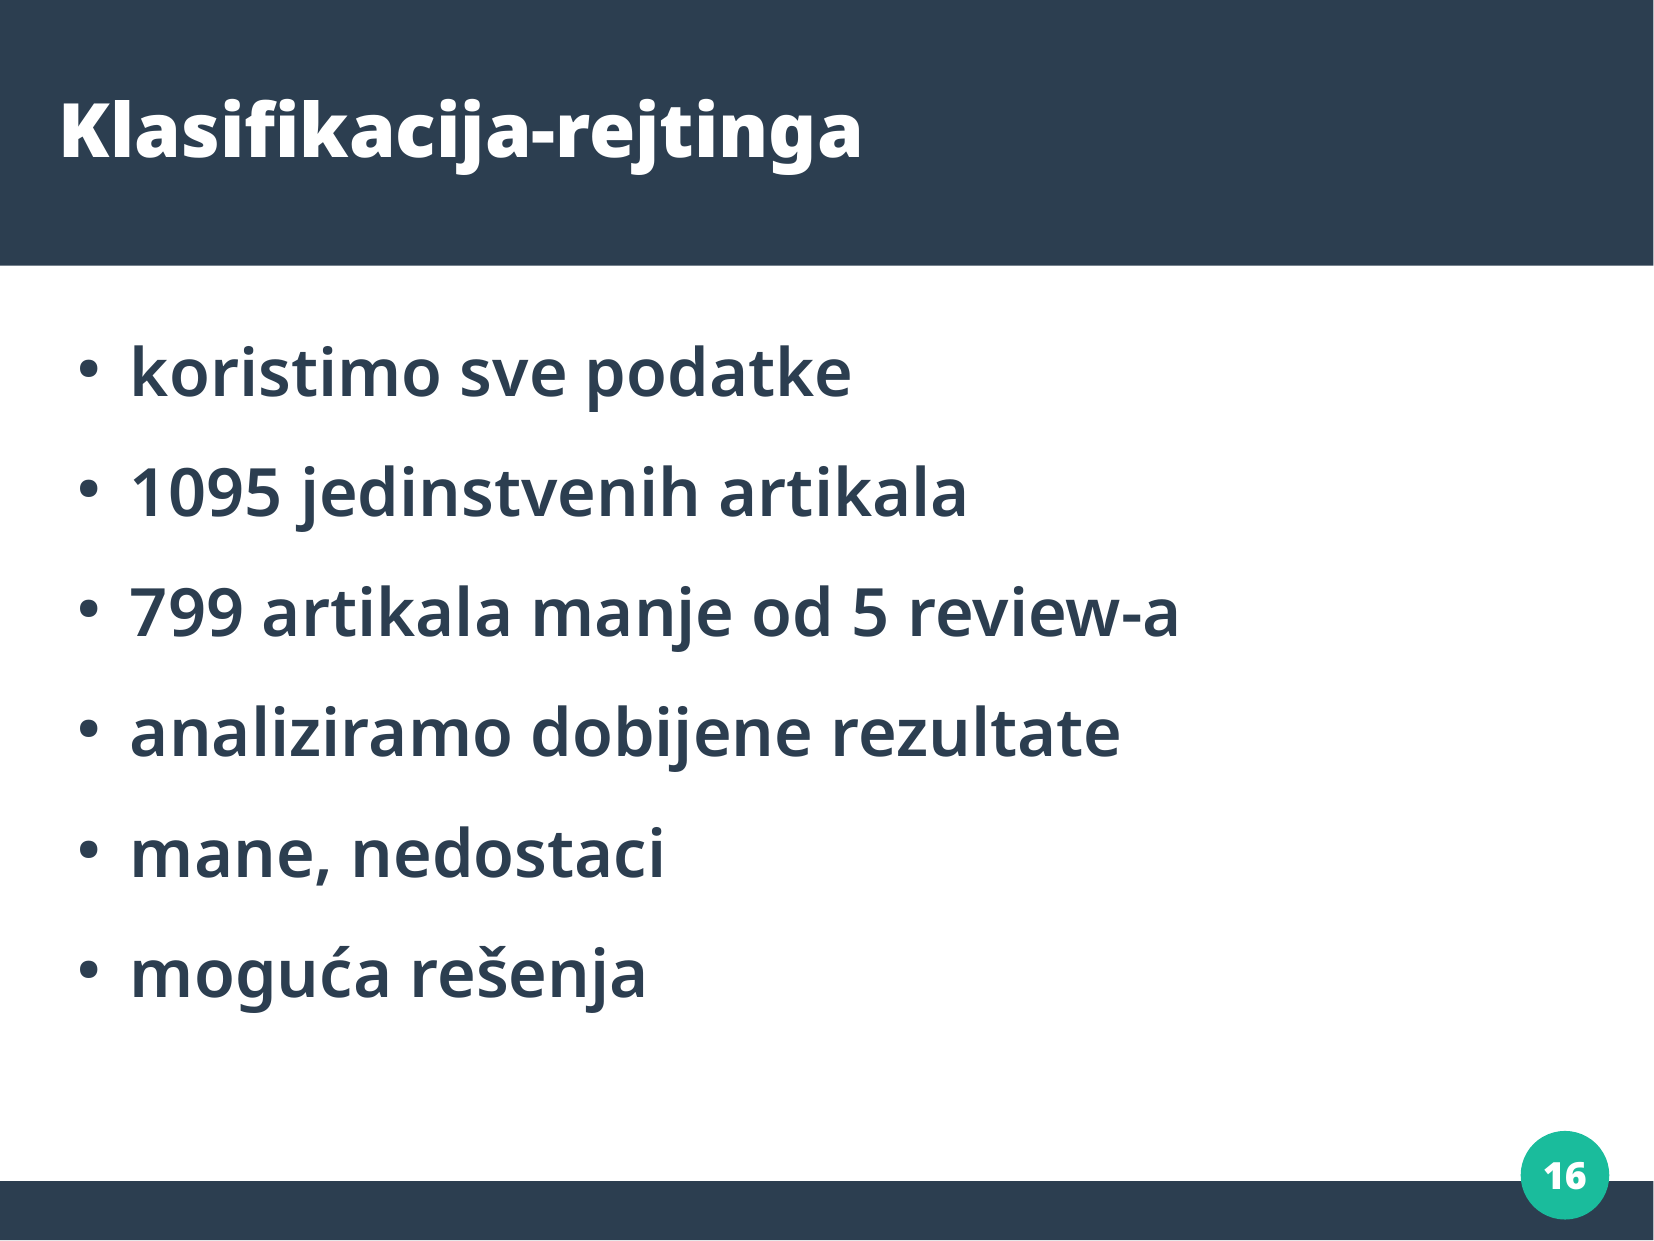

# Klasifikacija-rejtinga
koristimo sve podatke
1095 jedinstvenih artikala
799 artikala manje od 5 review-a
analiziramo dobijene rezultate
mane, nedostaci
moguća rešenja
16